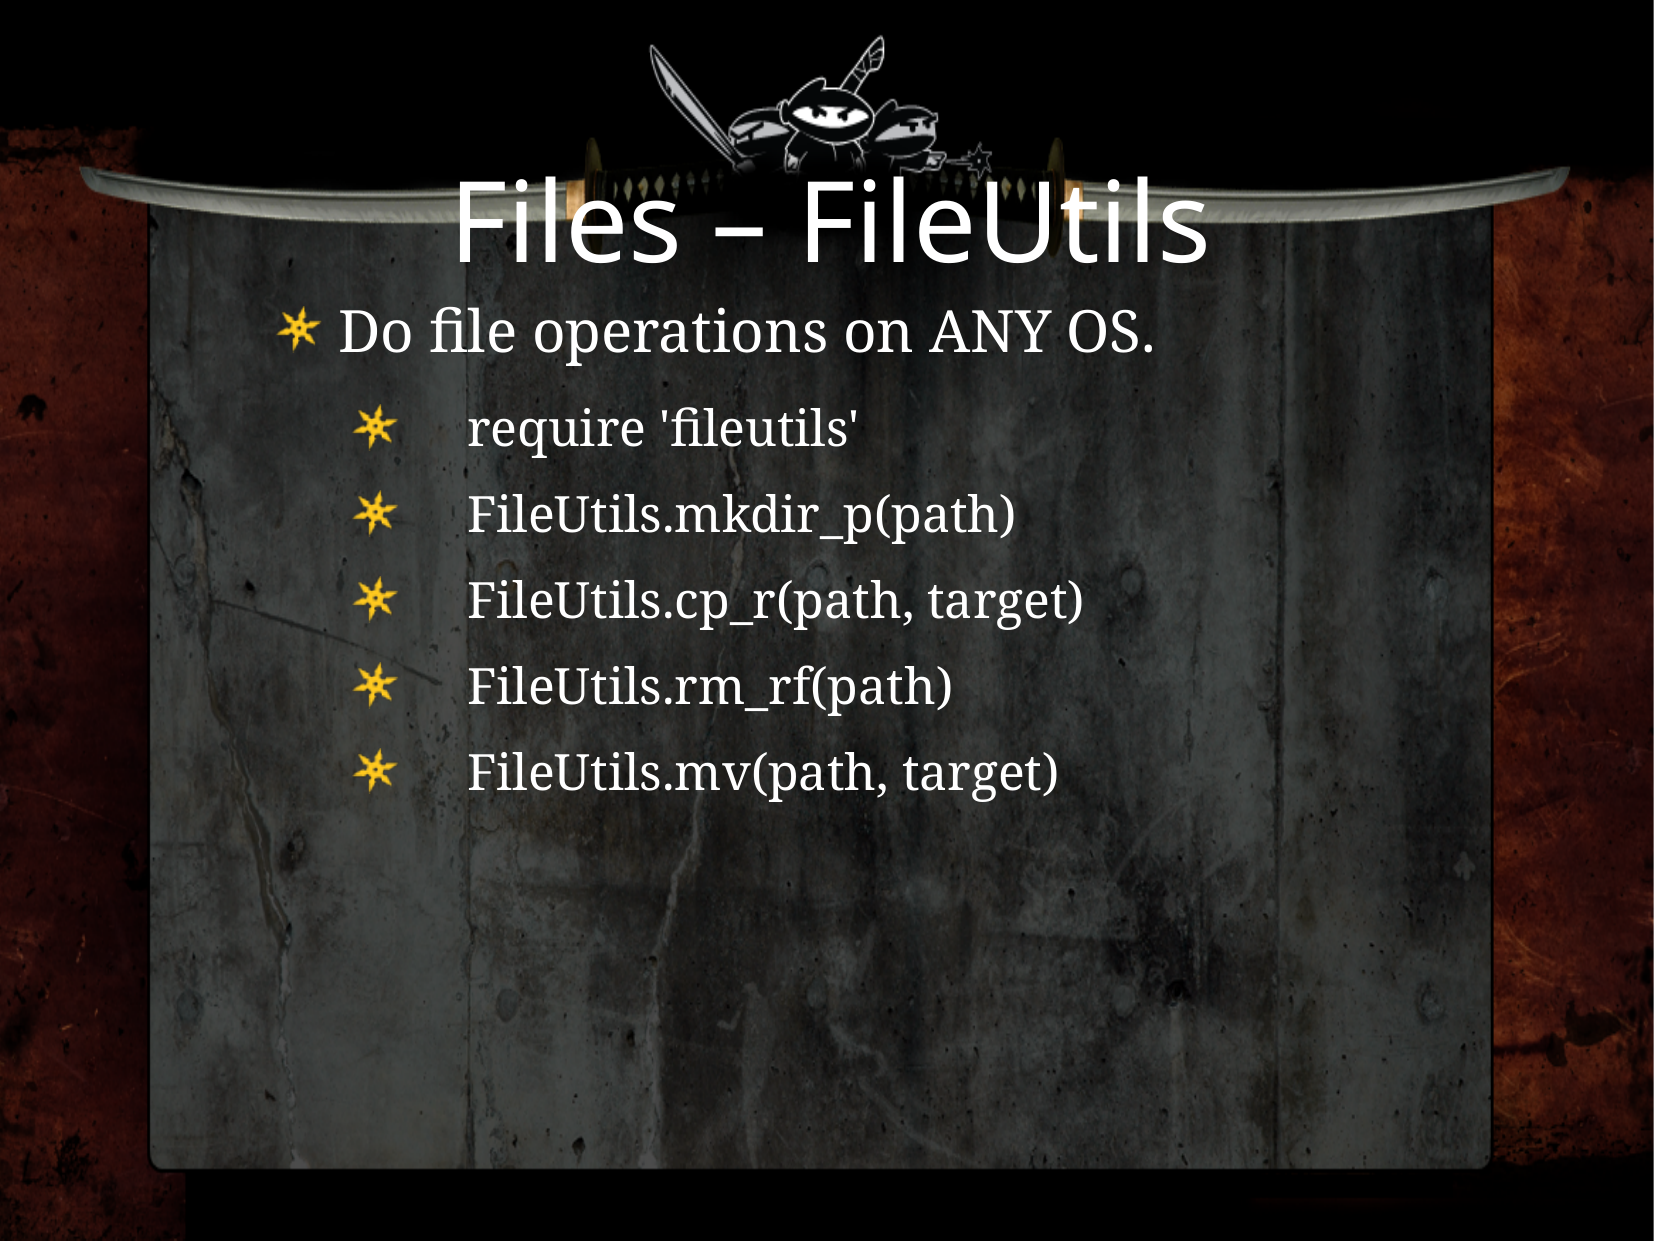

# Files – FileUtils
Do file operations on ANY OS.
 require 'fileutils'
 FileUtils.mkdir_p(path)
 FileUtils.cp_r(path, target)
 FileUtils.rm_rf(path)
 FileUtils.mv(path, target)